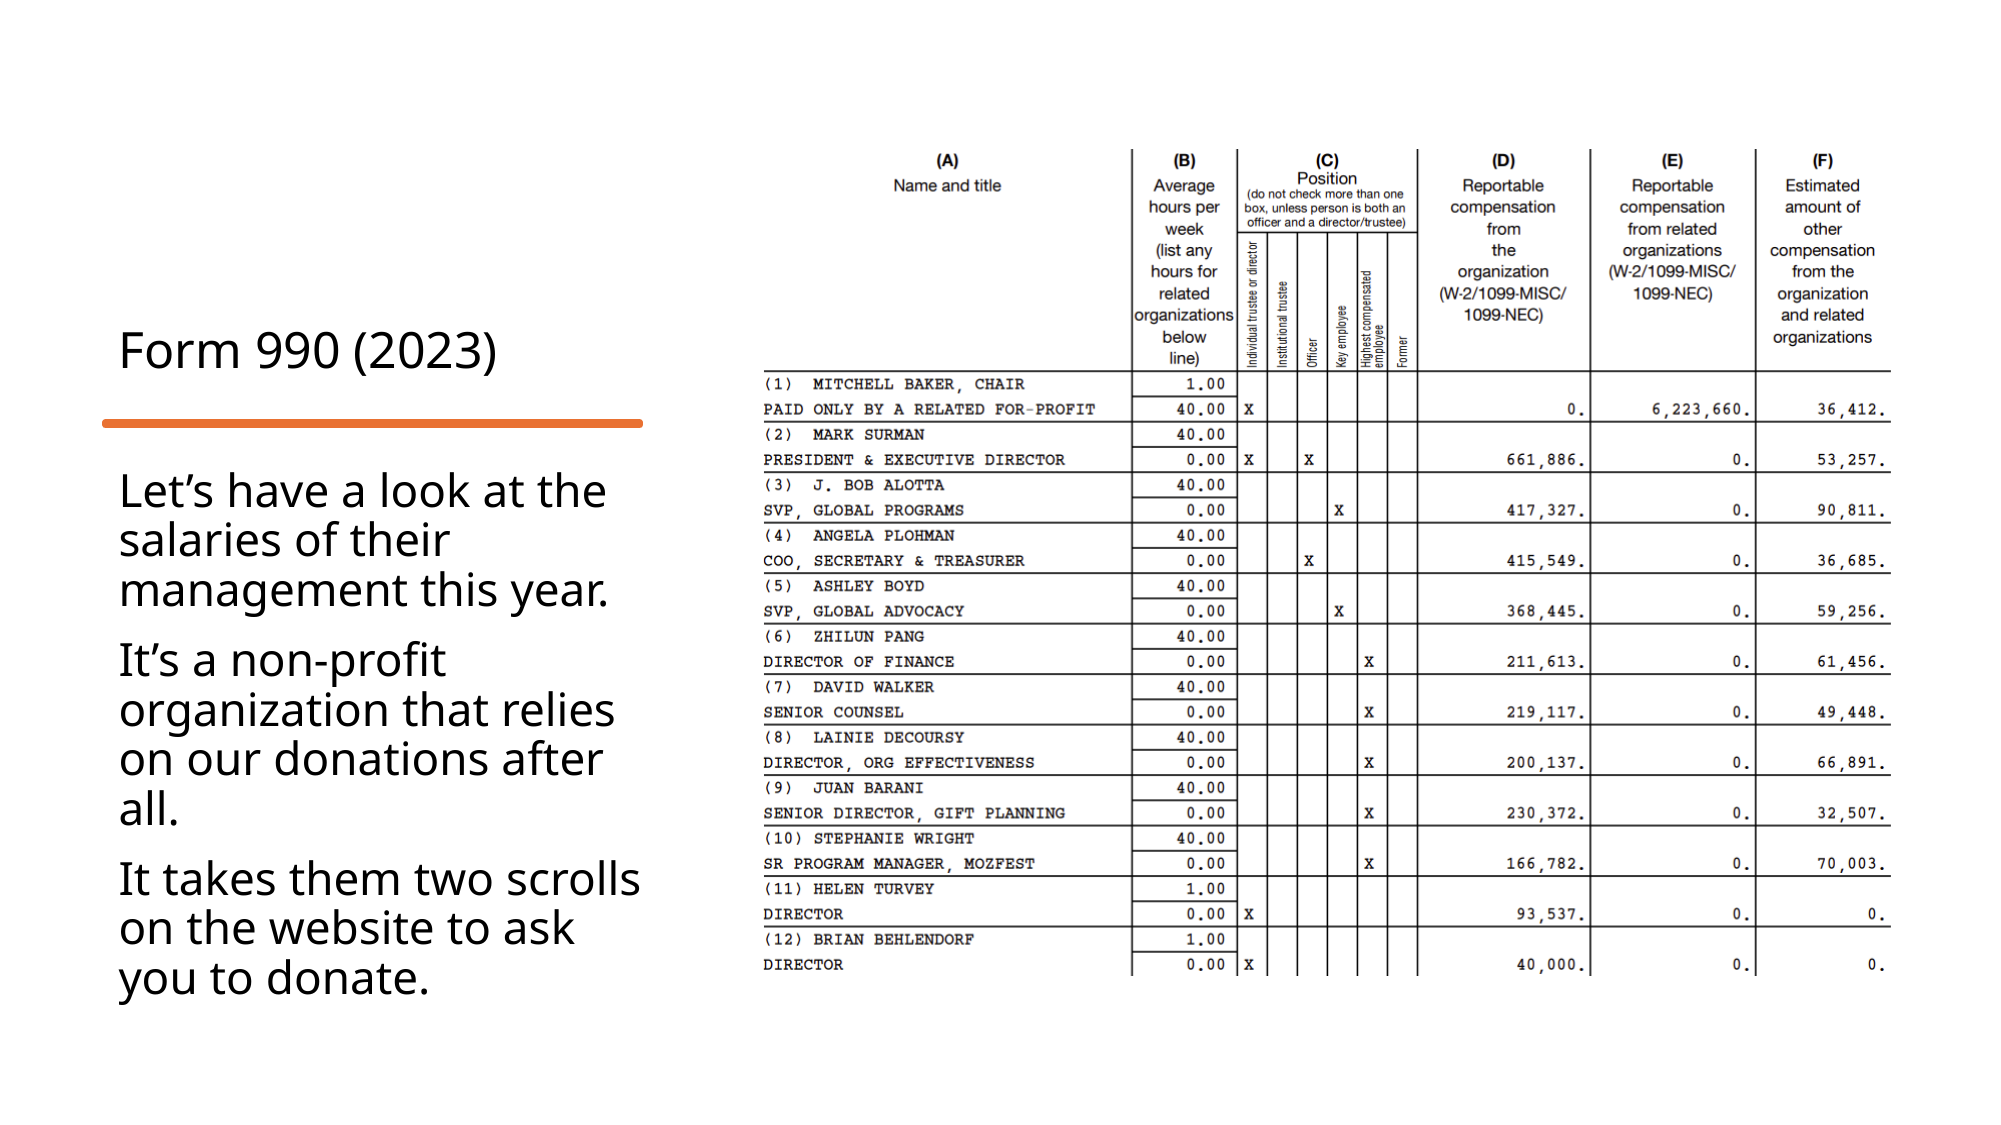

# Form 990 (2023)
Let’s have a look at the salaries of their management this year.
It’s a non-profit organization that relies on our donations after all.
It takes them two scrolls on the website to ask you to donate.